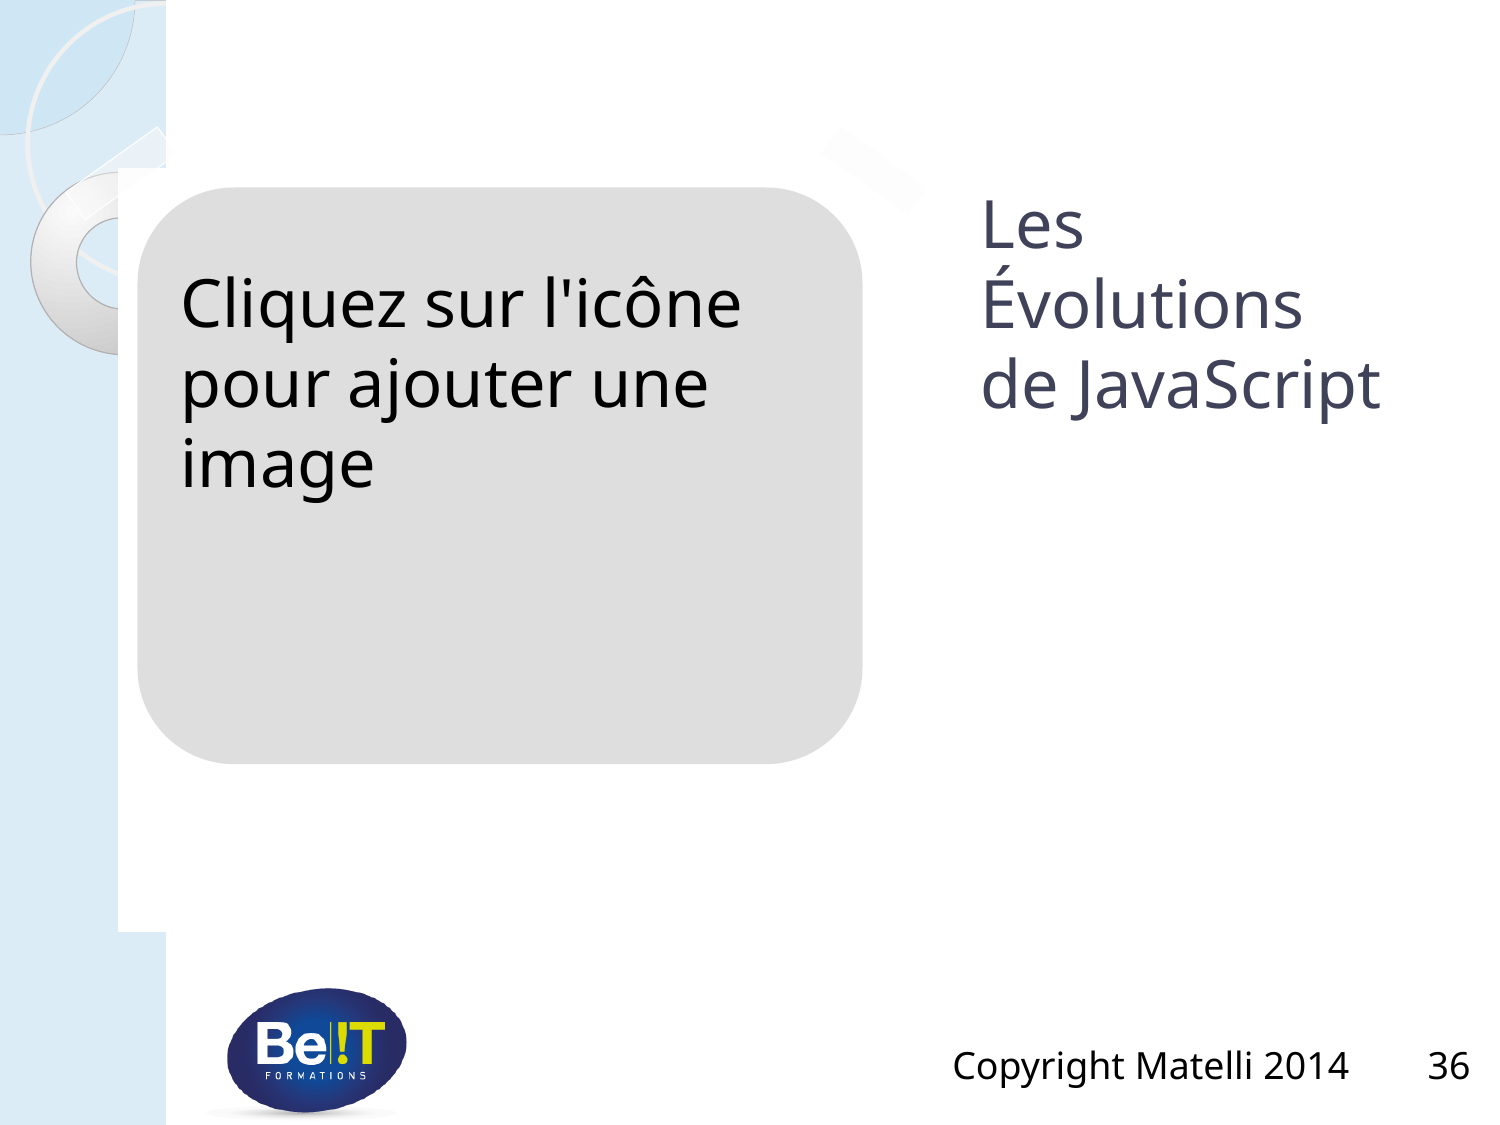

# Les Évolutions de JavaScript
Copyright Matelli 2014